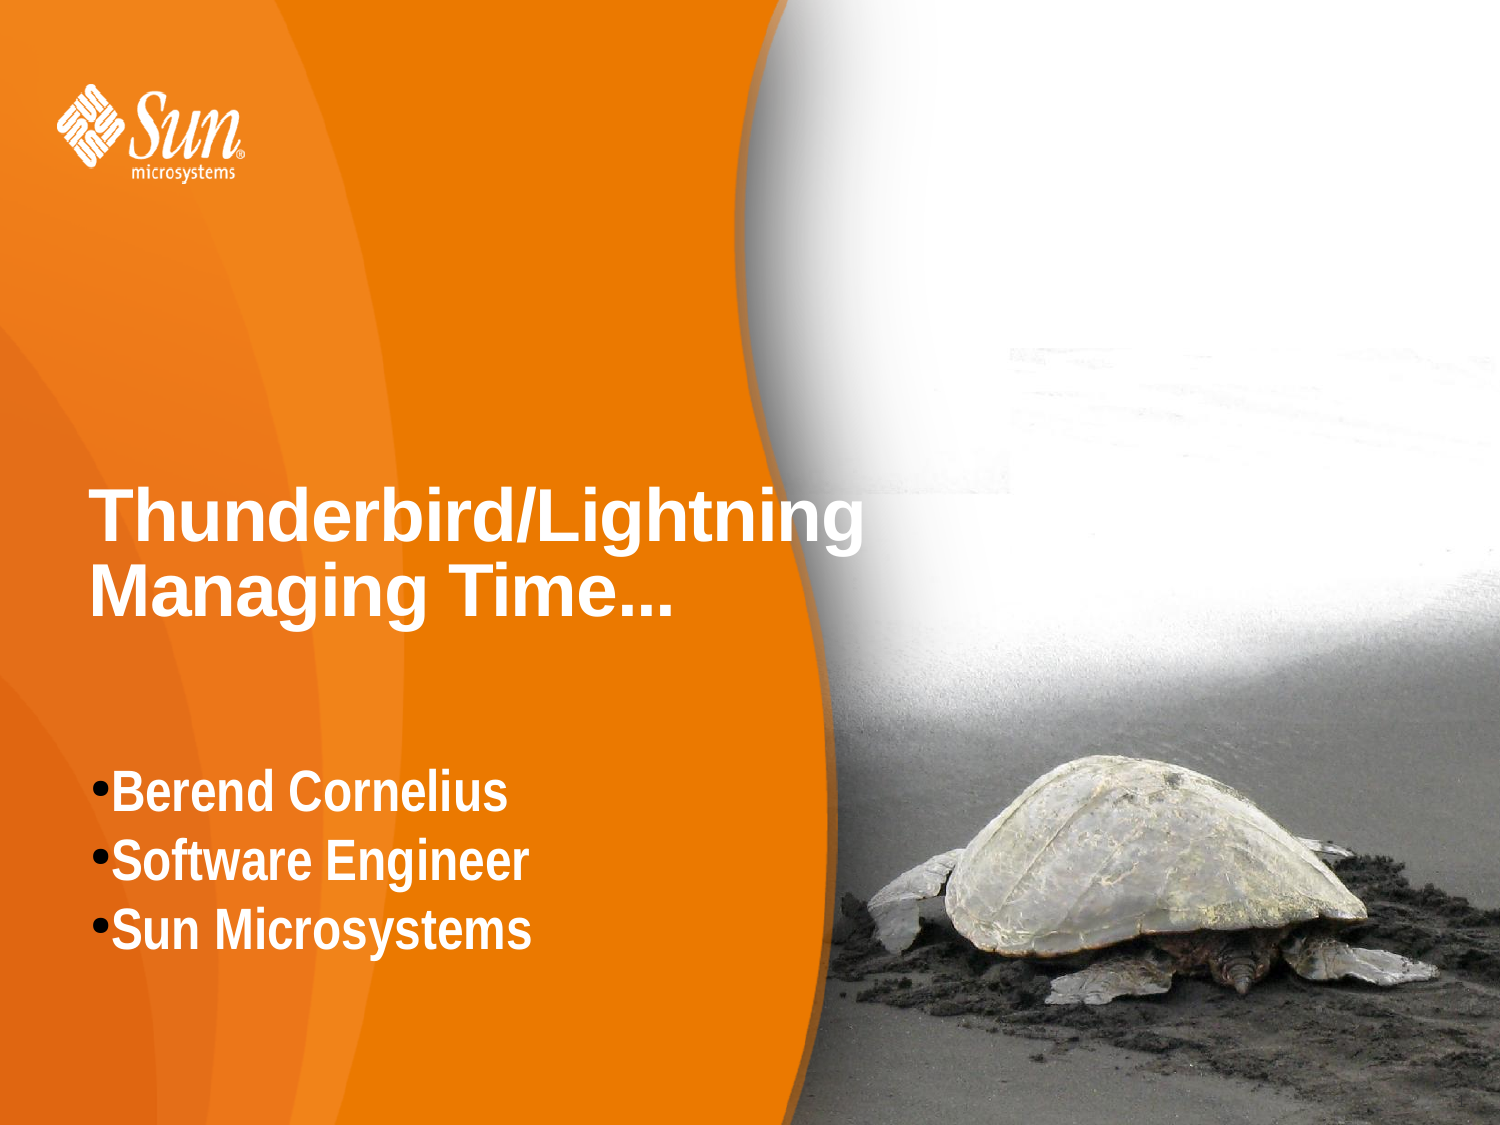

# Thunderbird/Lightning Managing Time...
Berend Cornelius
Software Engineer
Sun Microsystems